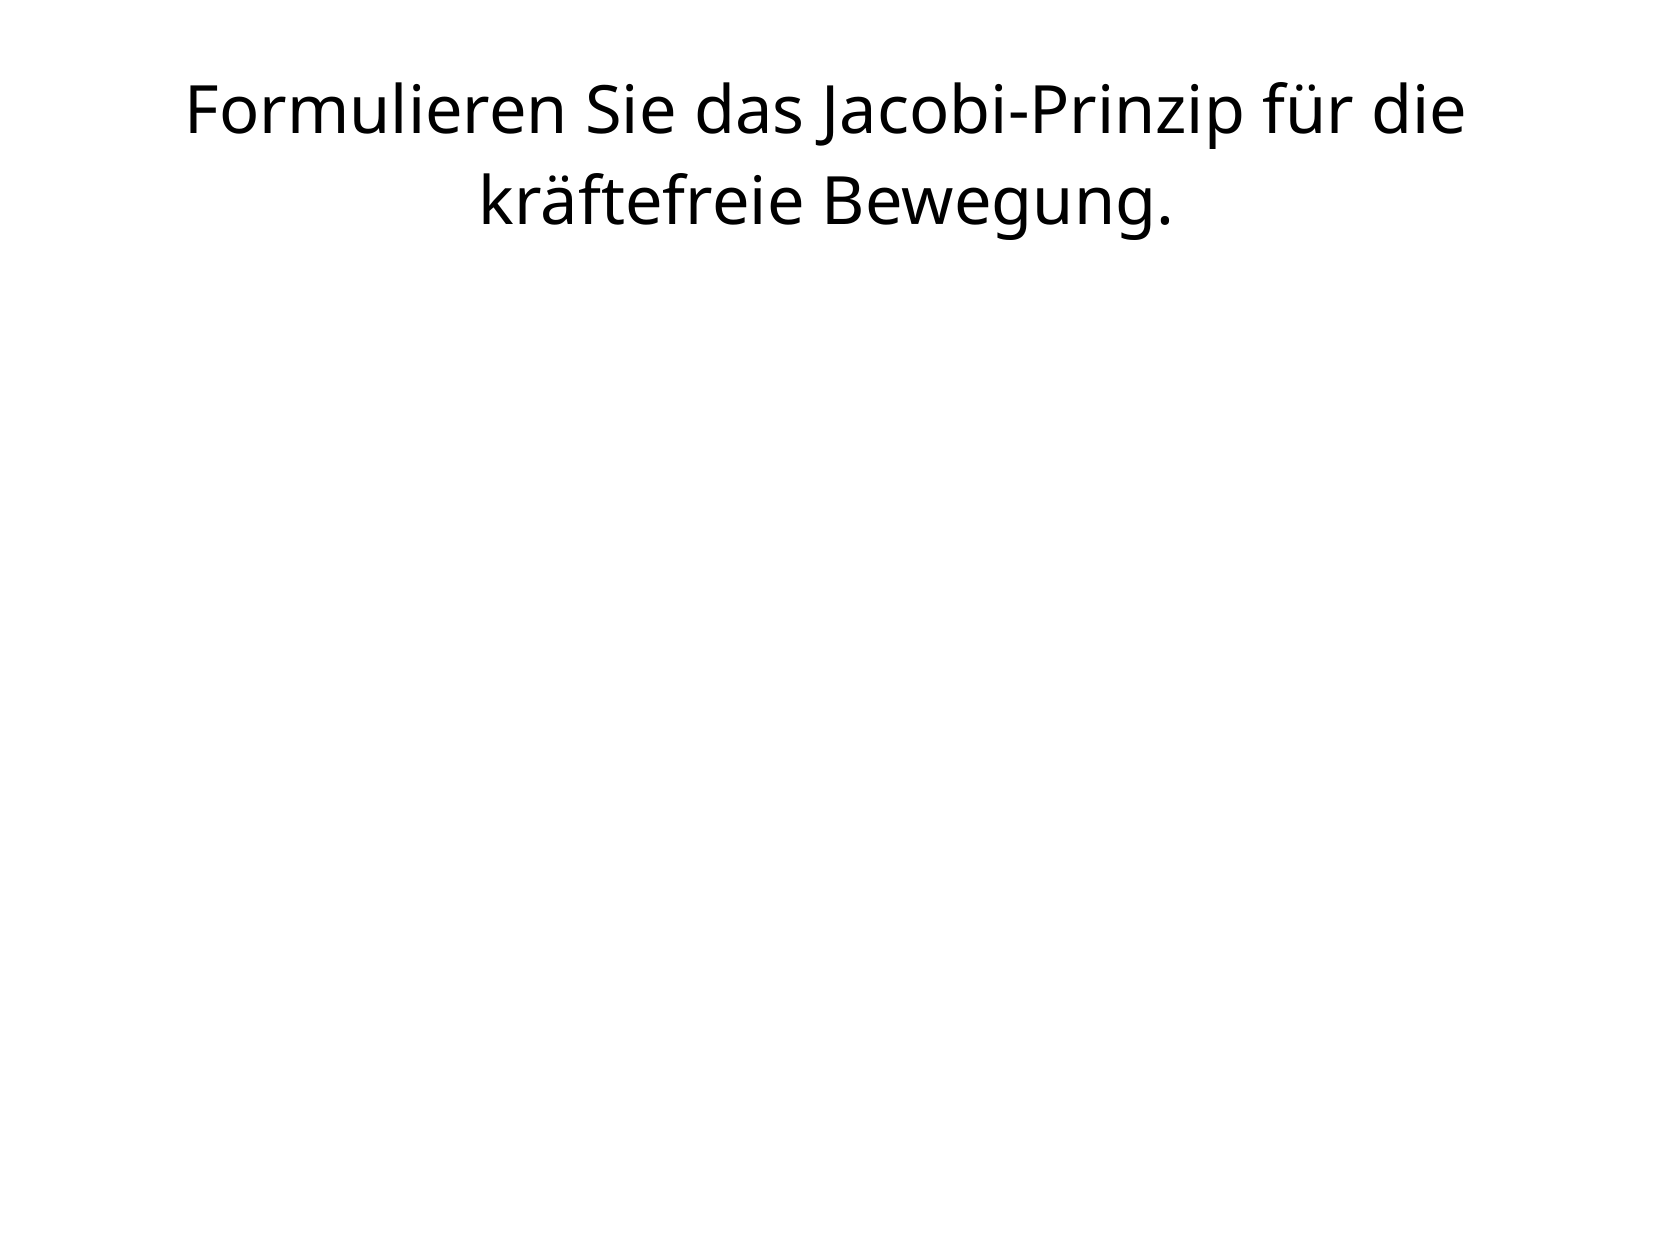

# Formulieren Sie das Jacobi-Prinzip für die kräftefreie Bewegung.